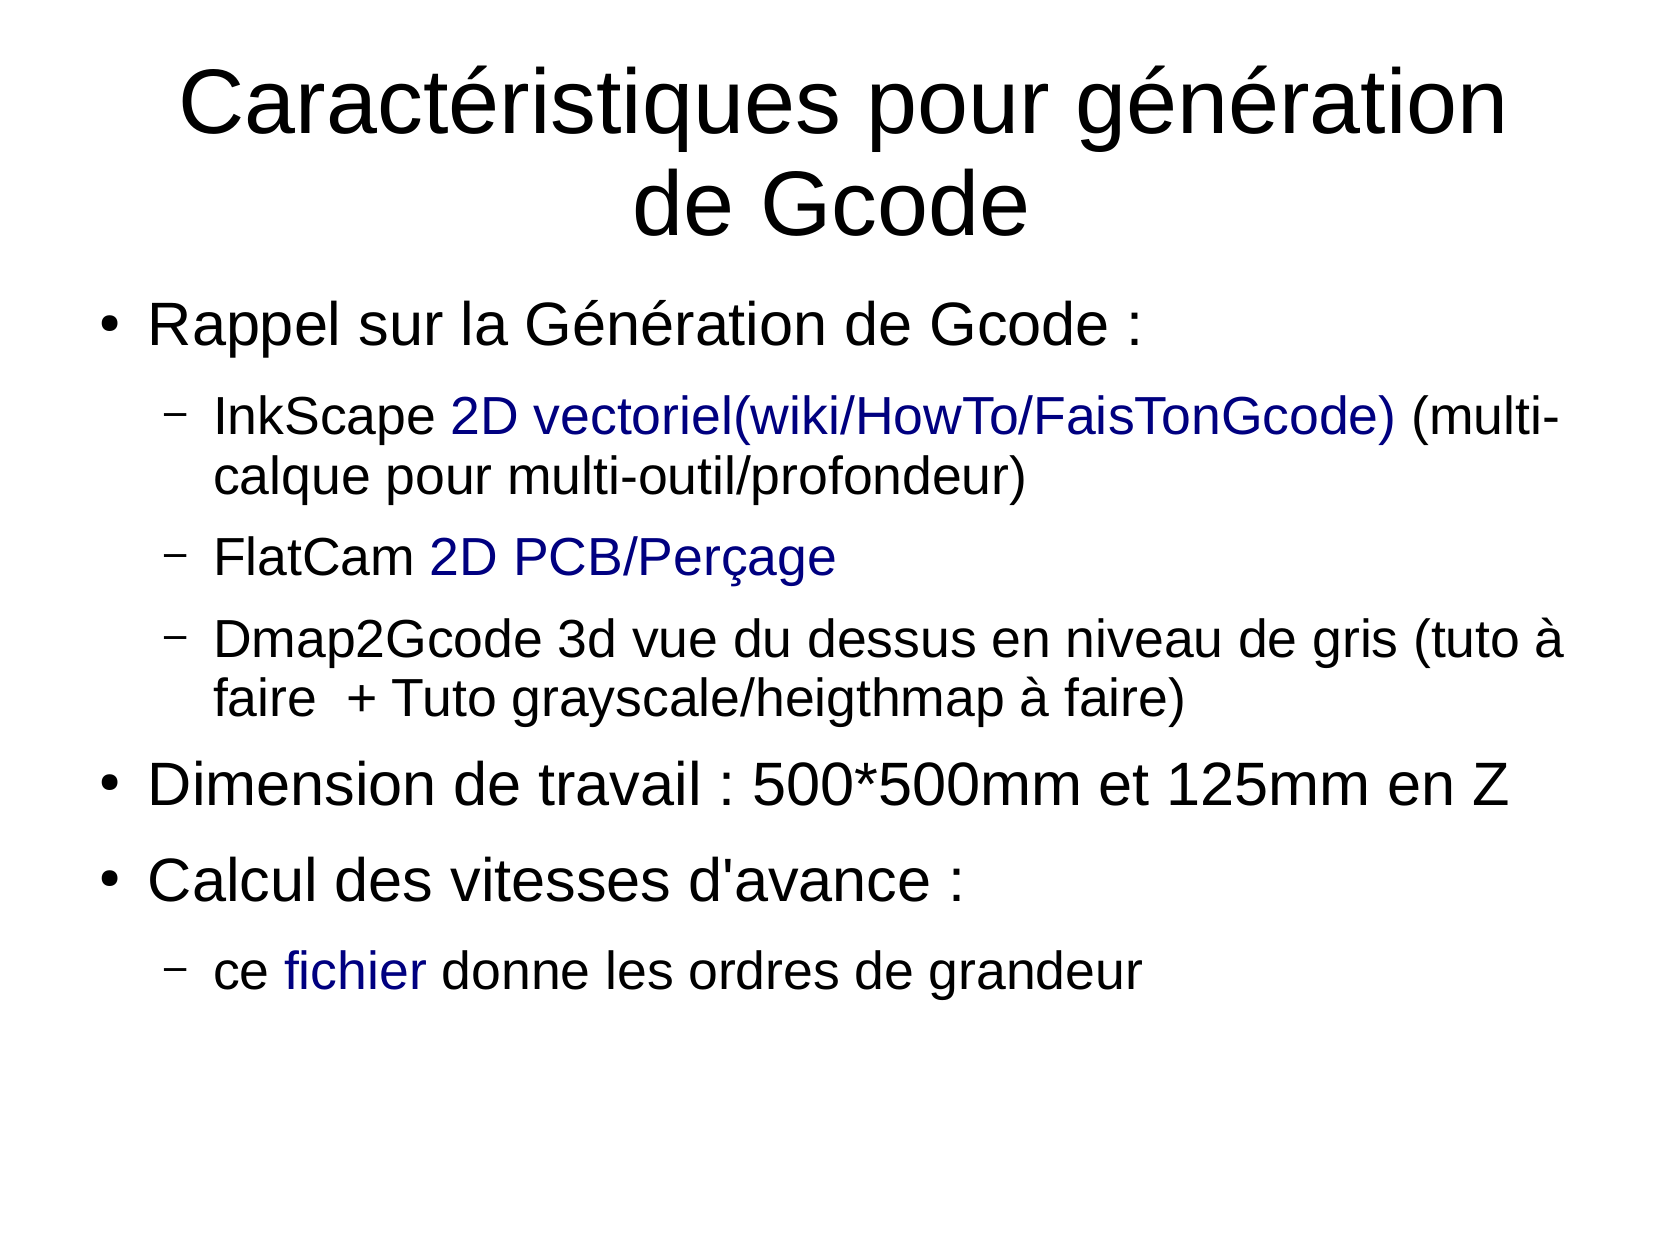

# Caractéristiques pour génération de Gcode
Rappel sur la Génération de Gcode :
InkScape 2D vectoriel(wiki/HowTo/FaisTonGcode) (multi-calque pour multi-outil/profondeur)
FlatCam 2D PCB/Perçage
Dmap2Gcode 3d vue du dessus en niveau de gris (tuto à faire + Tuto grayscale/heigthmap à faire)
Dimension de travail : 500*500mm et 125mm en Z
Calcul des vitesses d'avance :
ce fichier donne les ordres de grandeur